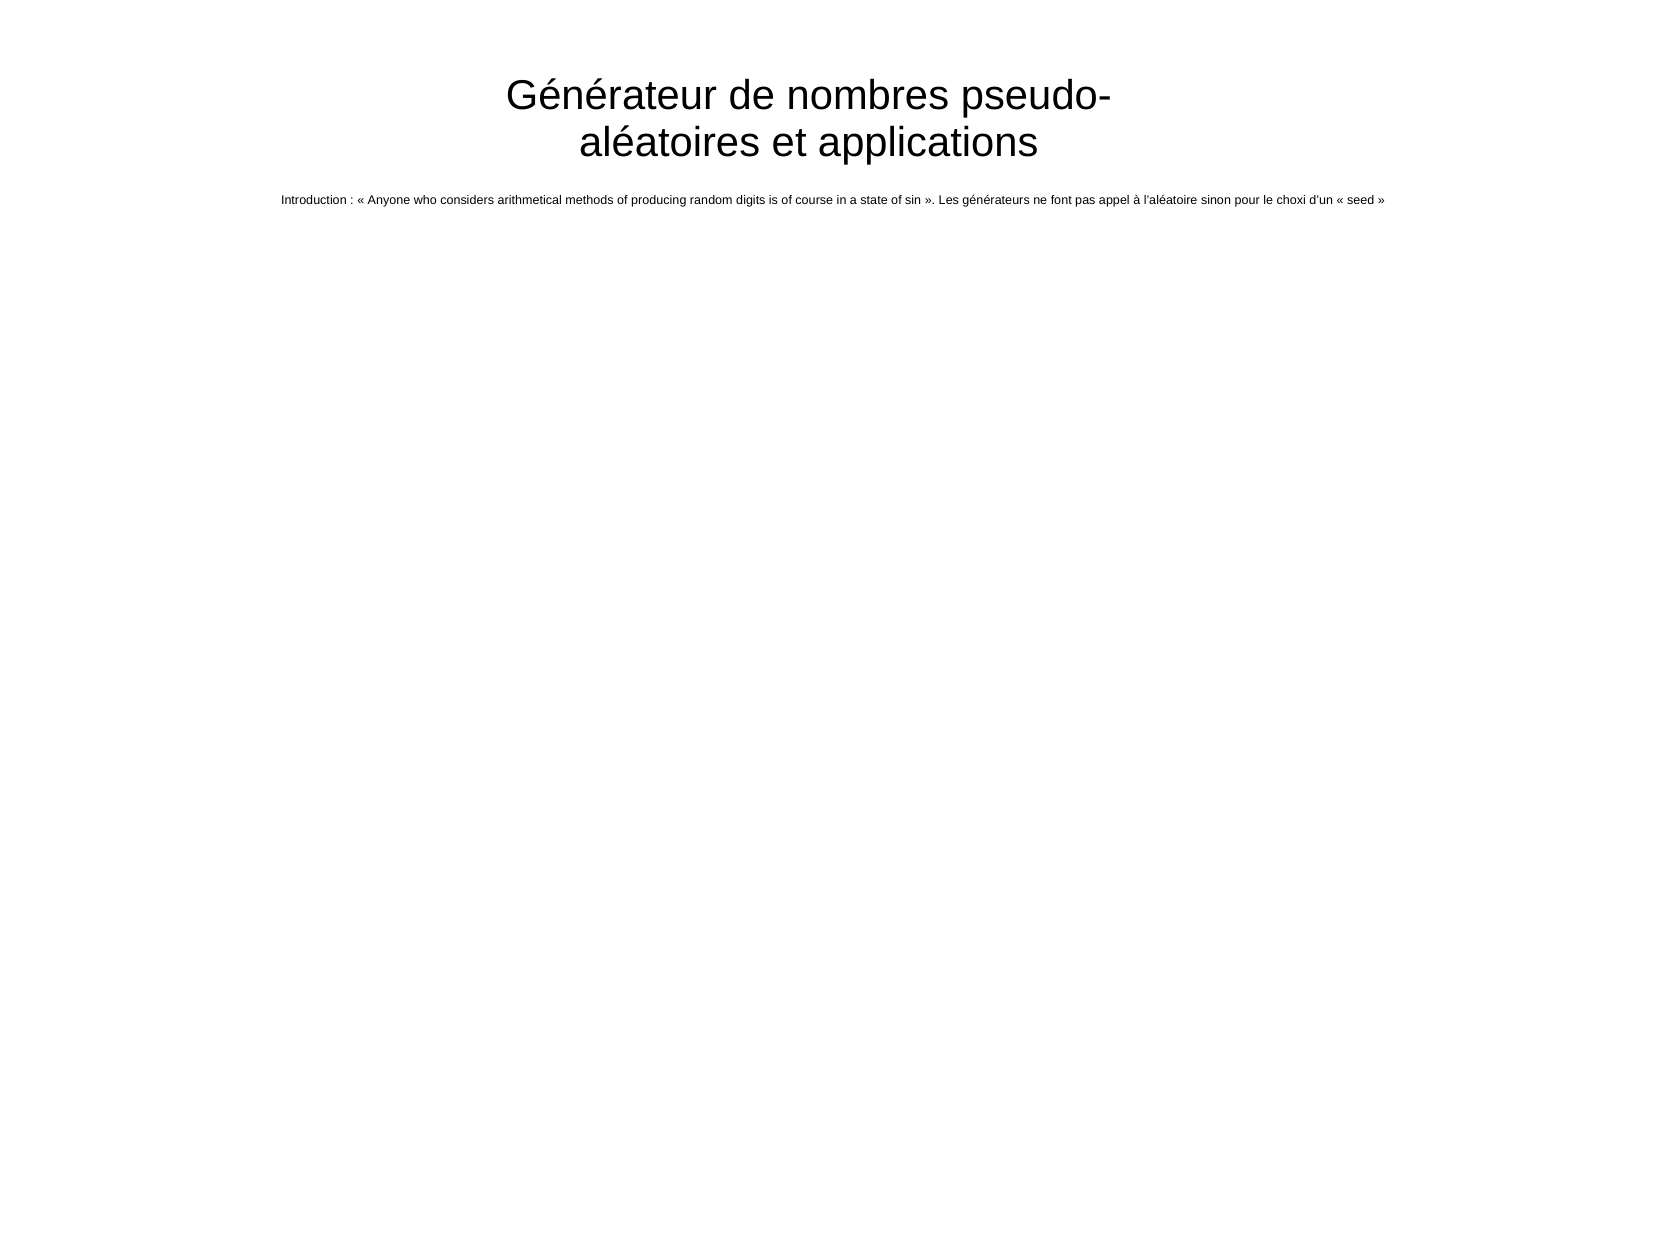

# Générateur de nombres pseudo-aléatoires et applications
Introduction : « Anyone who considers arithmetical methods of producing random digits is of course in a state of sin ». Les générateurs ne font pas appel à l’aléatoire sinon pour le choxi d’un « seed »